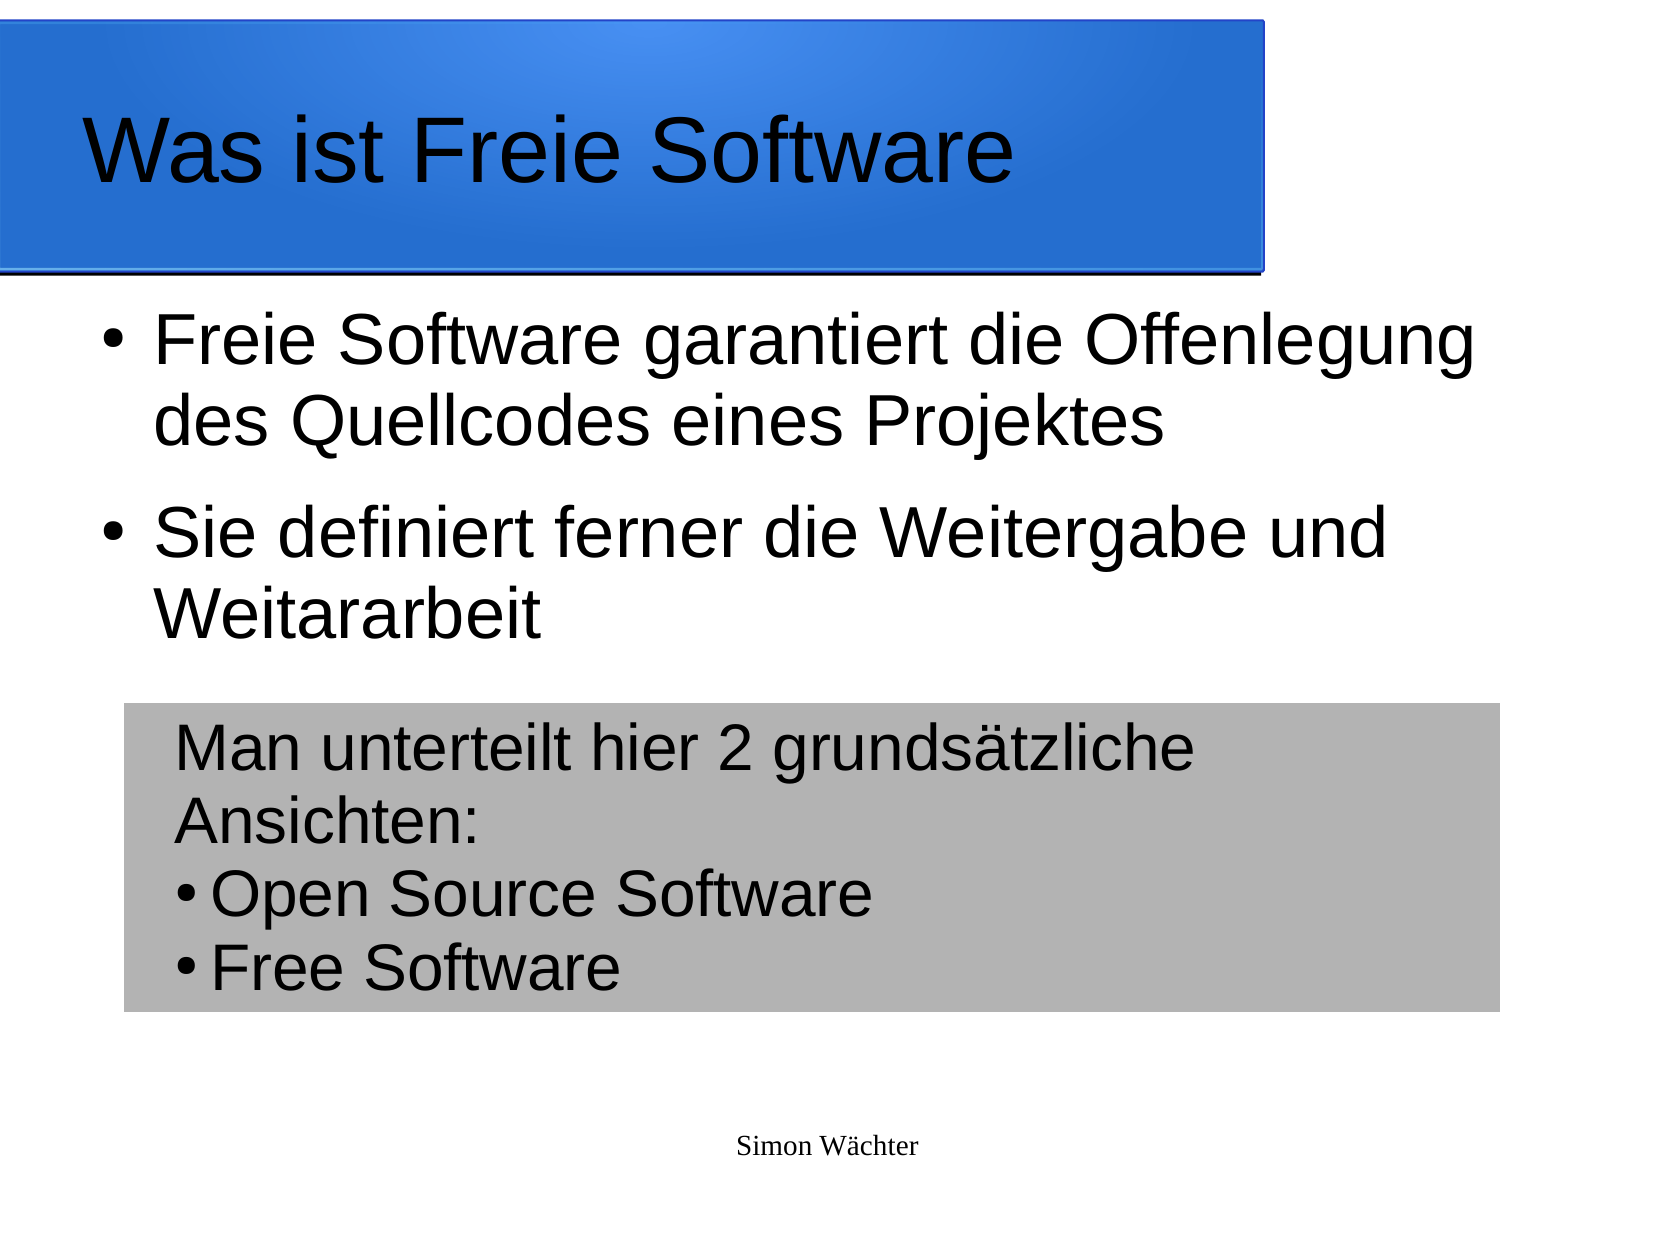

# Was ist Freie Software
Freie Software garantiert die Offenlegung des Quellcodes eines Projektes
Sie definiert ferner die Weitergabe und Weitararbeit
| Man unterteilt hier 2 grundsätzliche Ansichten: Open Source Software Free Software |
| --- |
Simon Wächter